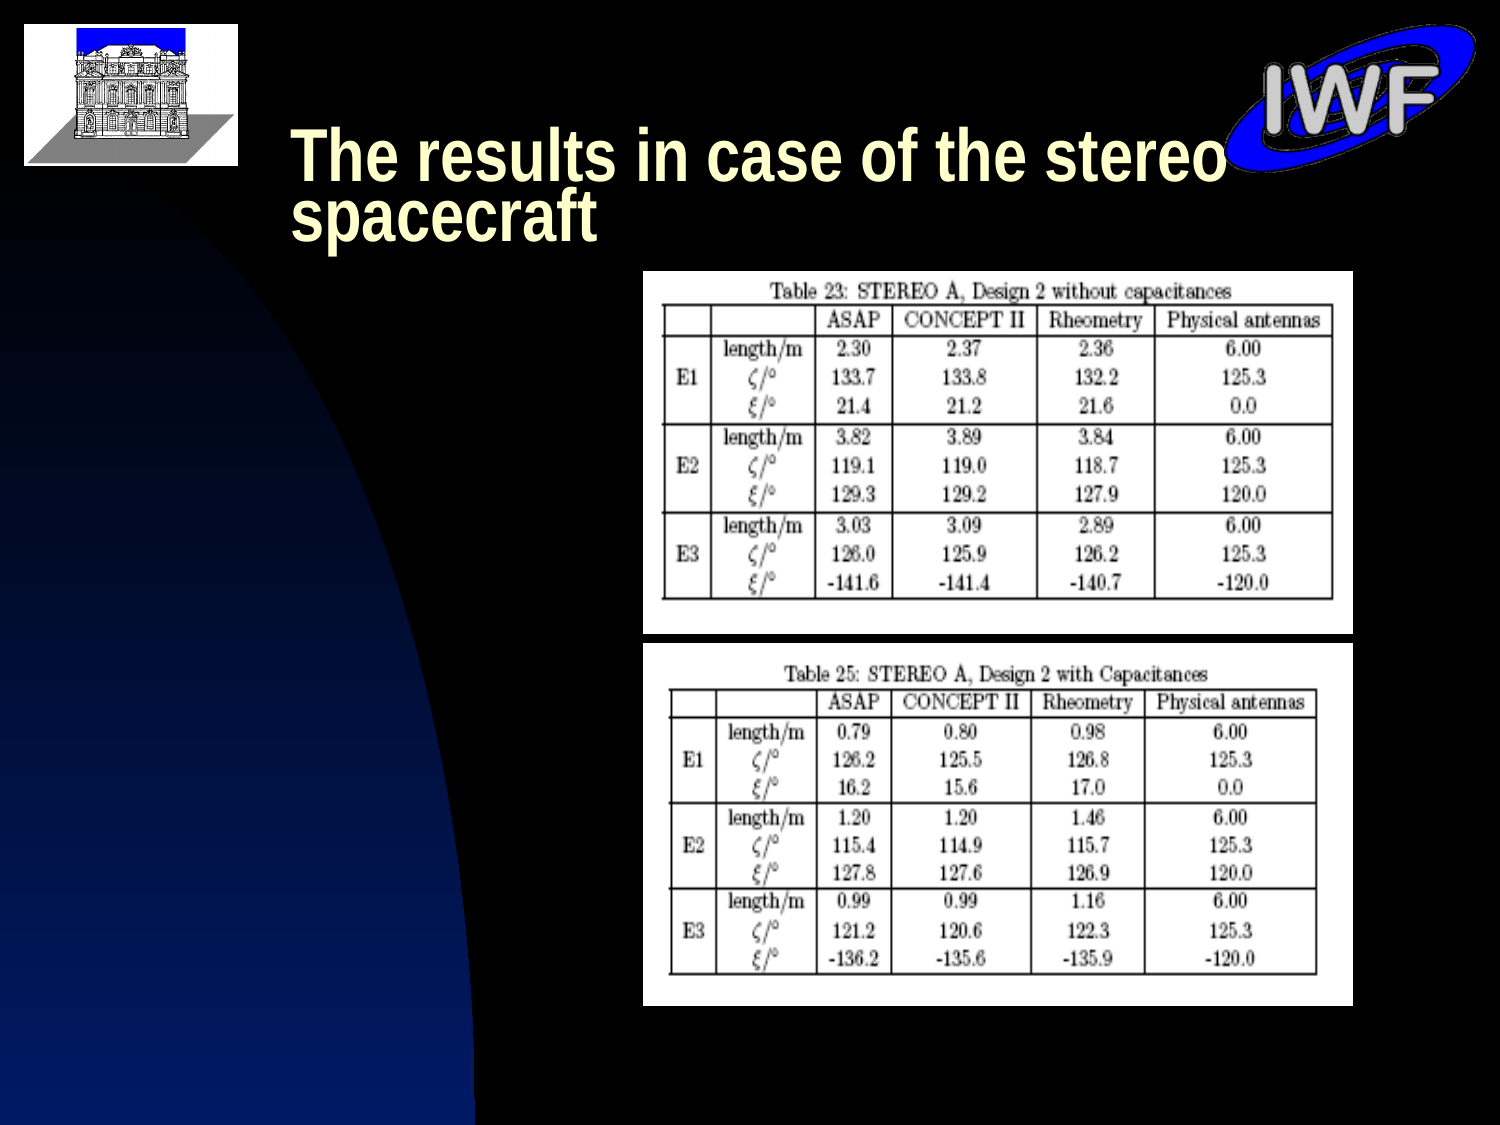

# The results in case of the stereo spacecraft